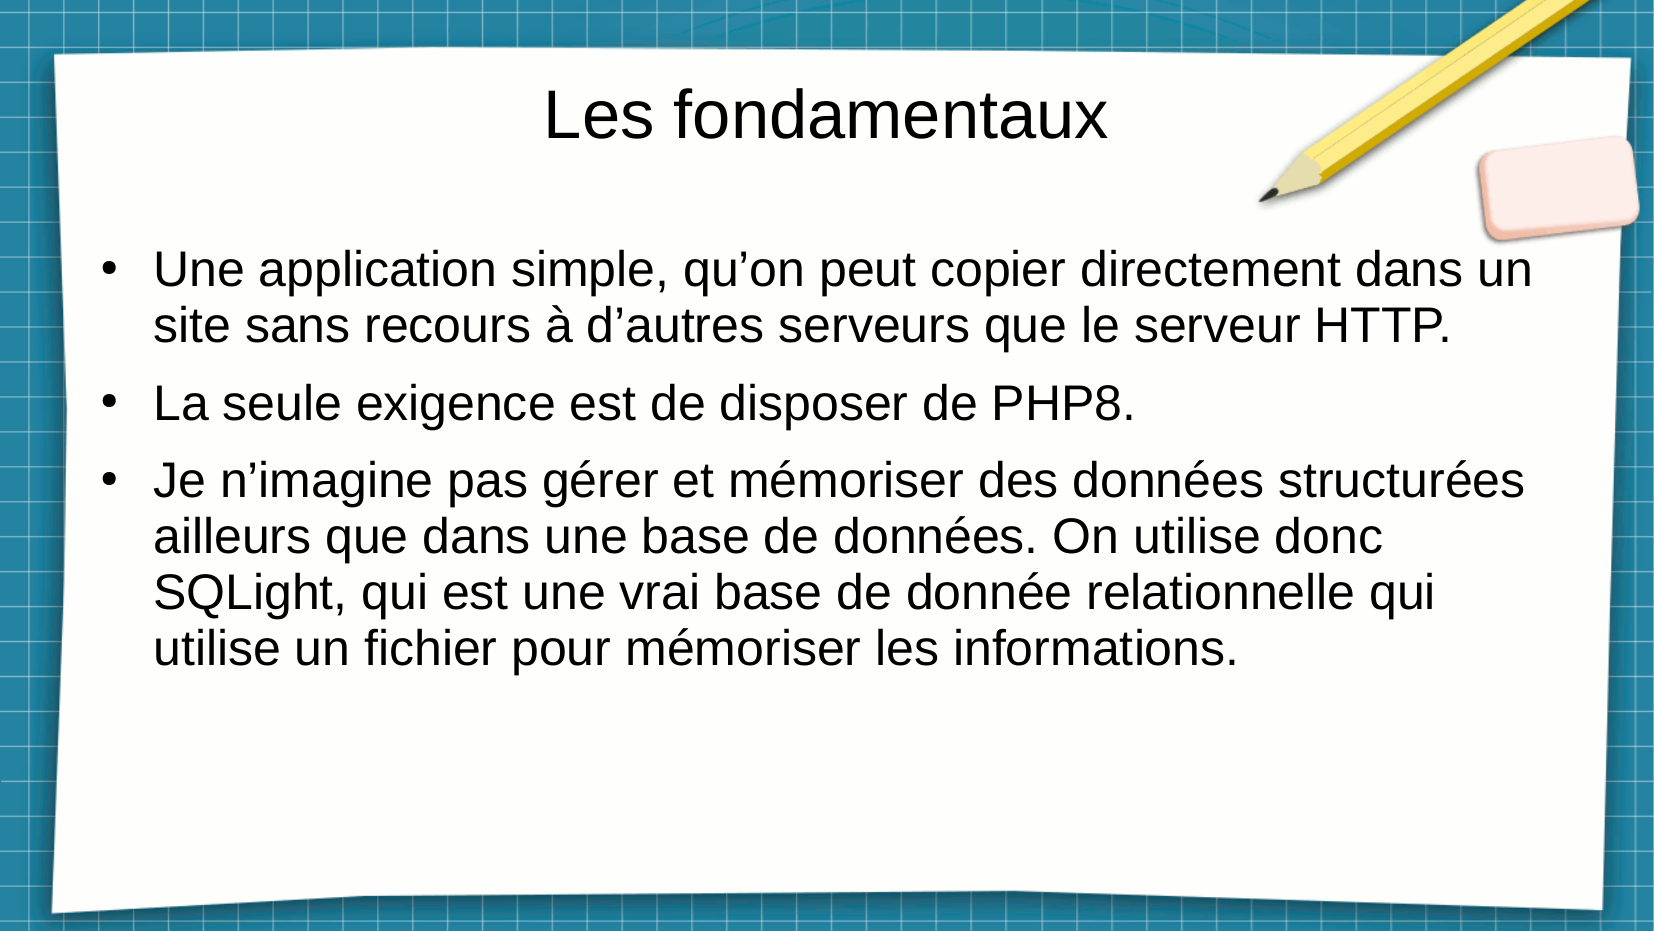

# Les fondamentaux
Une application simple, qu’on peut copier directement dans un site sans recours à d’autres serveurs que le serveur HTTP.
La seule exigence est de disposer de PHP8.
Je n’imagine pas gérer et mémoriser des données structurées ailleurs que dans une base de données. On utilise donc SQLight, qui est une vrai base de donnée relationnelle qui utilise un fichier pour mémoriser les informations.